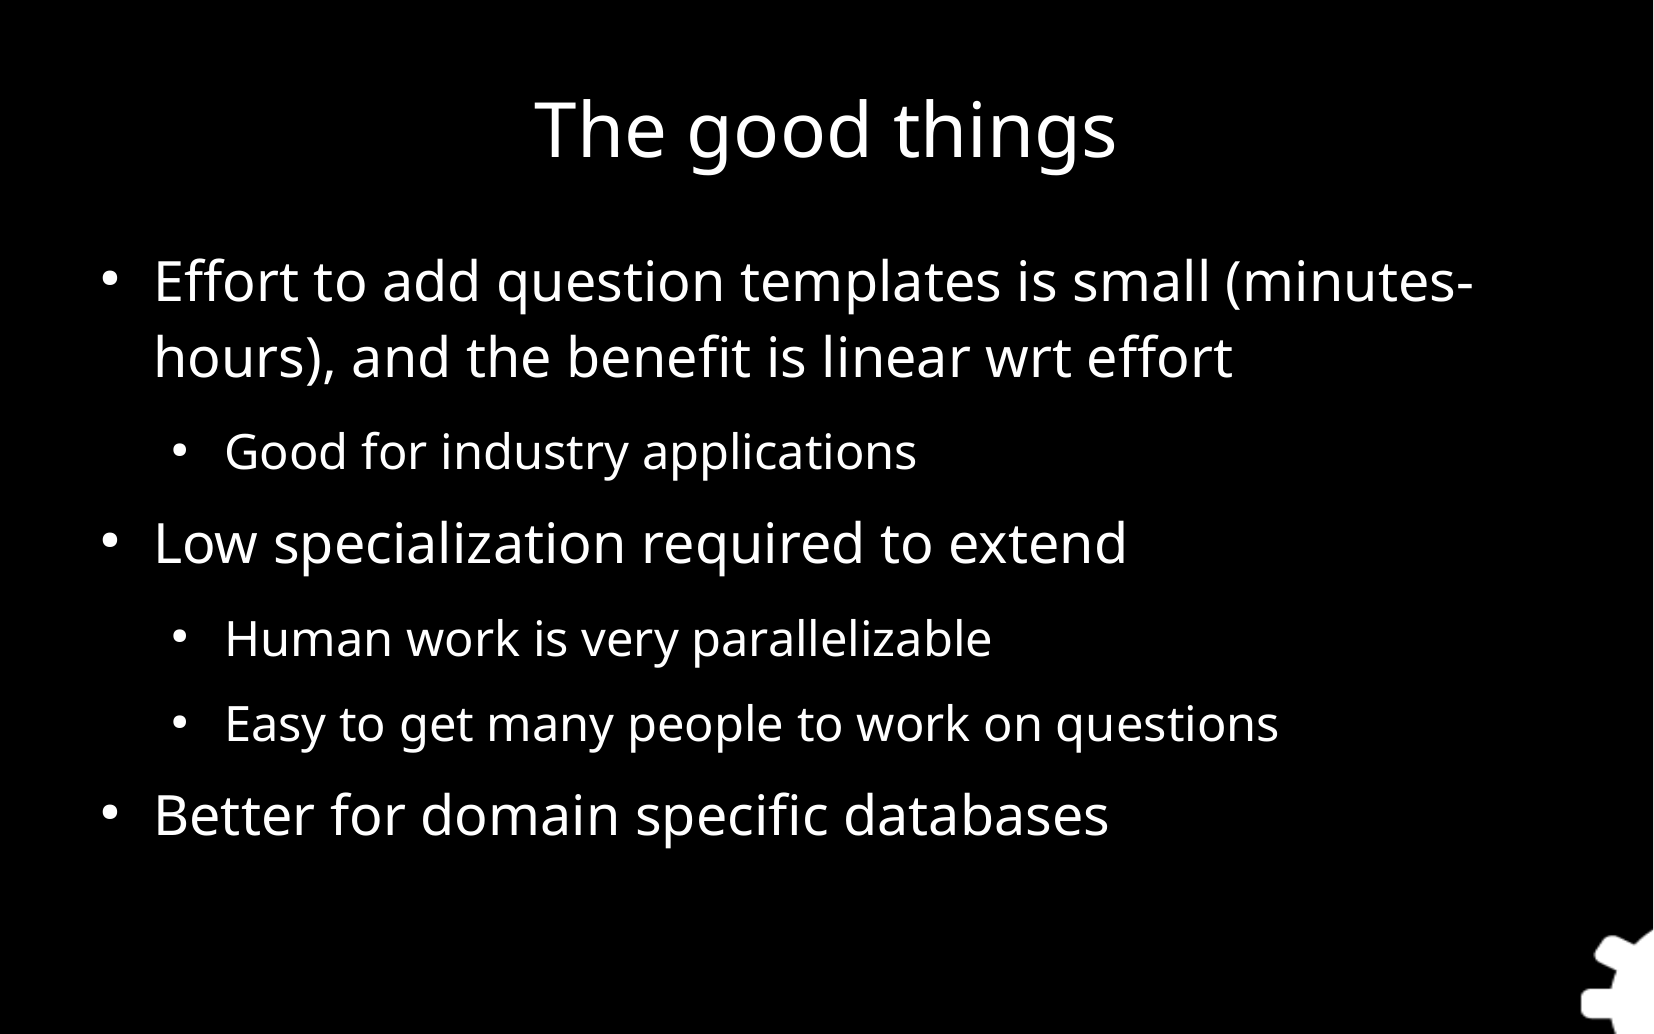

# The good things
Effort to add question templates is small (minutes-hours), and the benefit is linear wrt effort
Good for industry applications
Low specialization required to extend
Human work is very parallelizable
Easy to get many people to work on questions
Better for domain specific databases